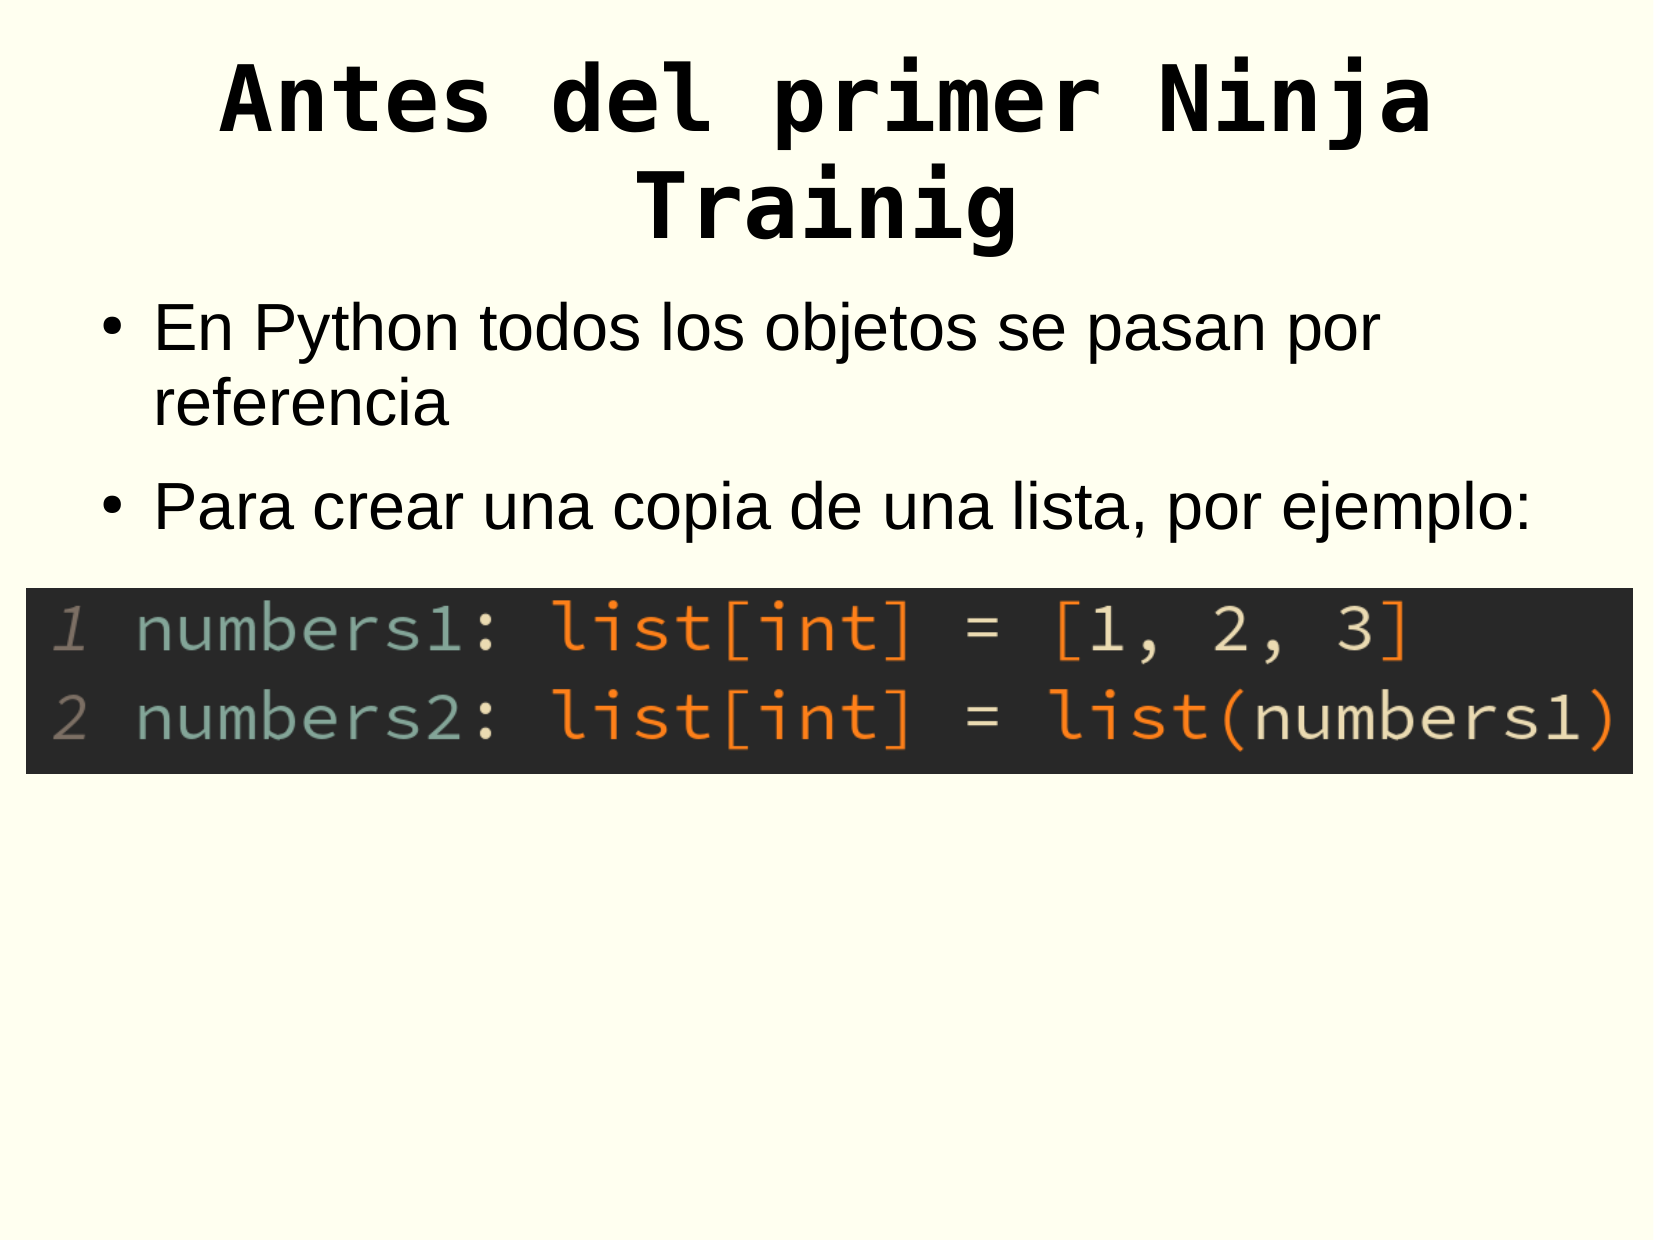

# Antes del primer Ninja Trainig
En Python todos los objetos se pasan por referencia
Para crear una copia de una lista, por ejemplo: